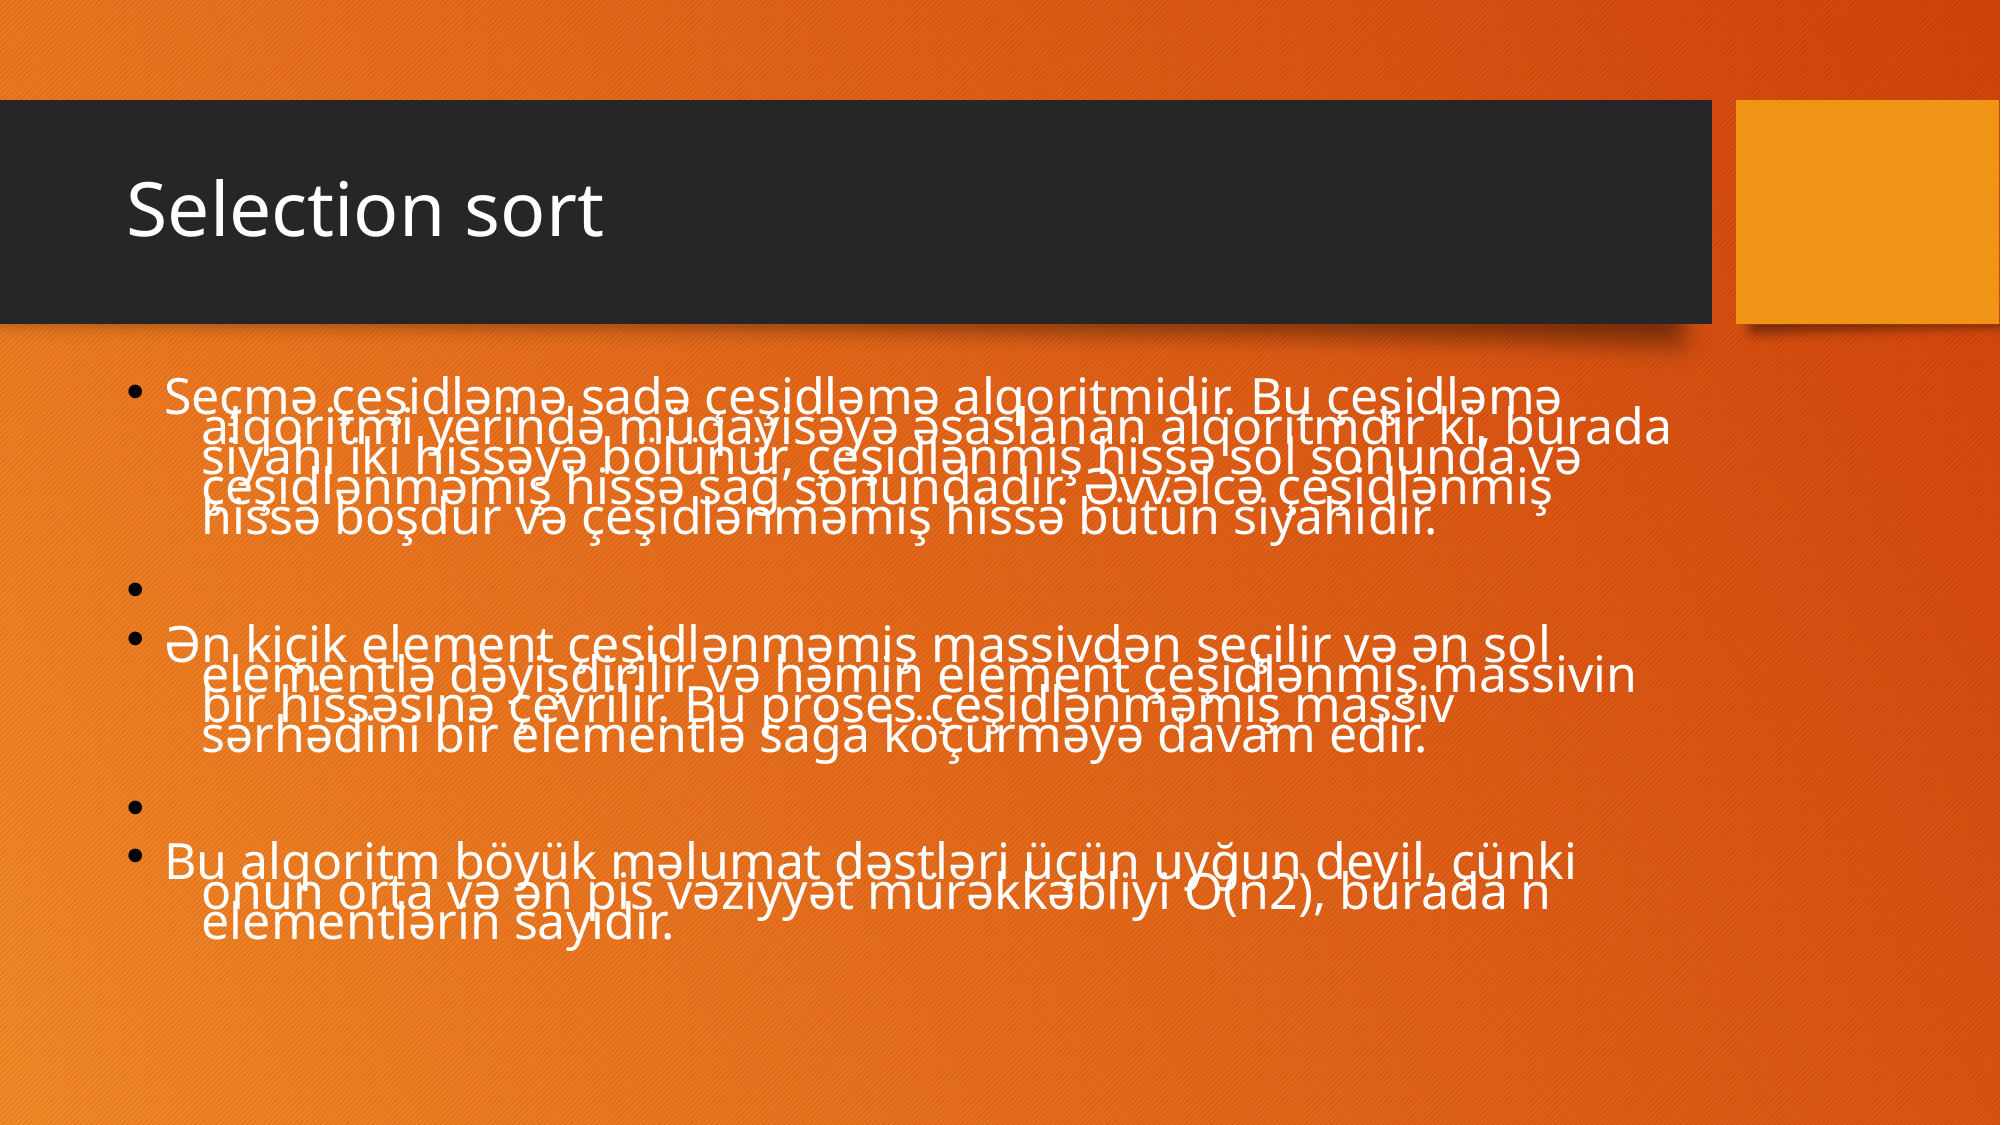

# Selection sort
Seçmə çeşidləmə sadə çeşidləmə alqoritmidir. Bu çeşidləmə alqoritmi yerində müqayisəyə əsaslanan alqoritmdir ki, burada siyahı iki hissəyə bölünür, çeşidlənmiş hissə sol sonunda və çeşidlənməmiş hissə sağ sonundadır. Əvvəlcə çeşidlənmiş hissə boşdur və çeşidlənməmiş hissə bütün siyahıdır.
Ən kiçik element çeşidlənməmiş massivdən seçilir və ən sol elementlə dəyişdirilir və həmin element çeşidlənmiş massivin bir hissəsinə çevrilir. Bu proses çeşidlənməmiş massiv sərhədini bir elementlə sağa köçürməyə davam edir.
Bu alqoritm böyük məlumat dəstləri üçün uyğun deyil, çünki onun orta və ən pis vəziyyət mürəkkəbliyi Ο(n2), burada n elementlərin sayıdır.